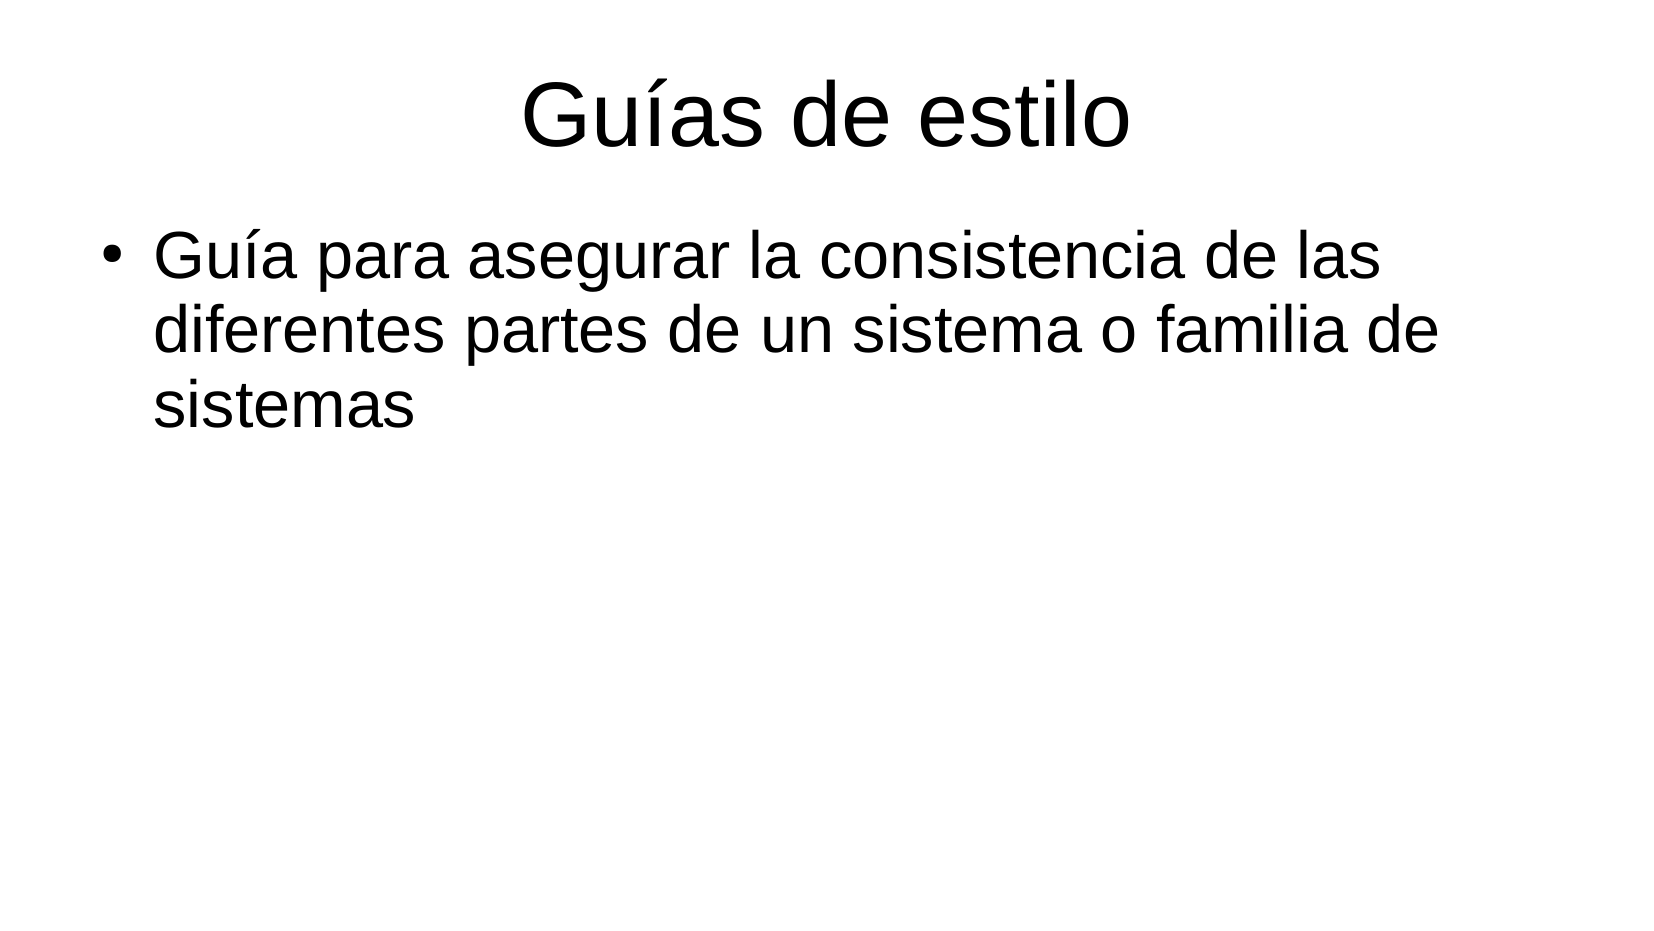

# Guías de estilo
Guía para asegurar la consistencia de las diferentes partes de un sistema o familia de sistemas